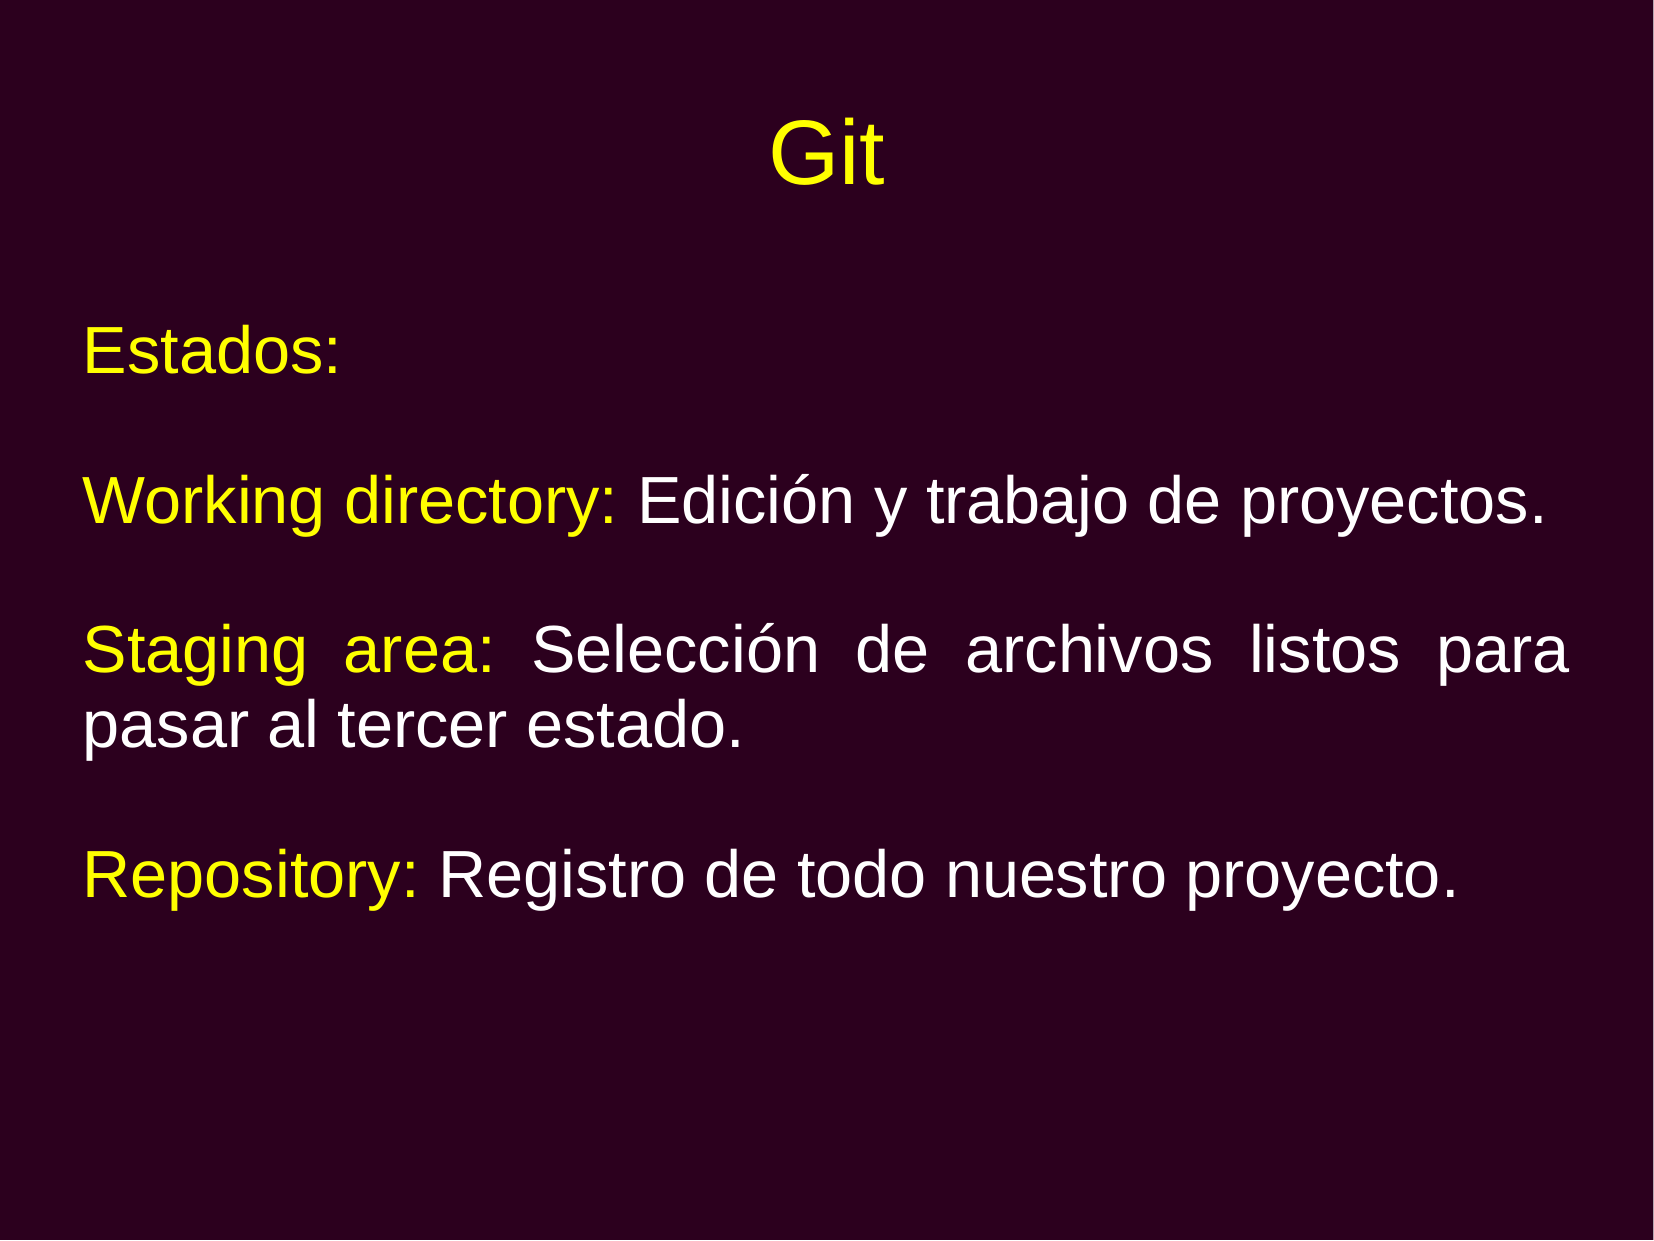

# Git
Estados:
Working directory: Edición y trabajo de proyectos.
Staging area: Selección de archivos listos para pasar al tercer estado.
Repository: Registro de todo nuestro proyecto.